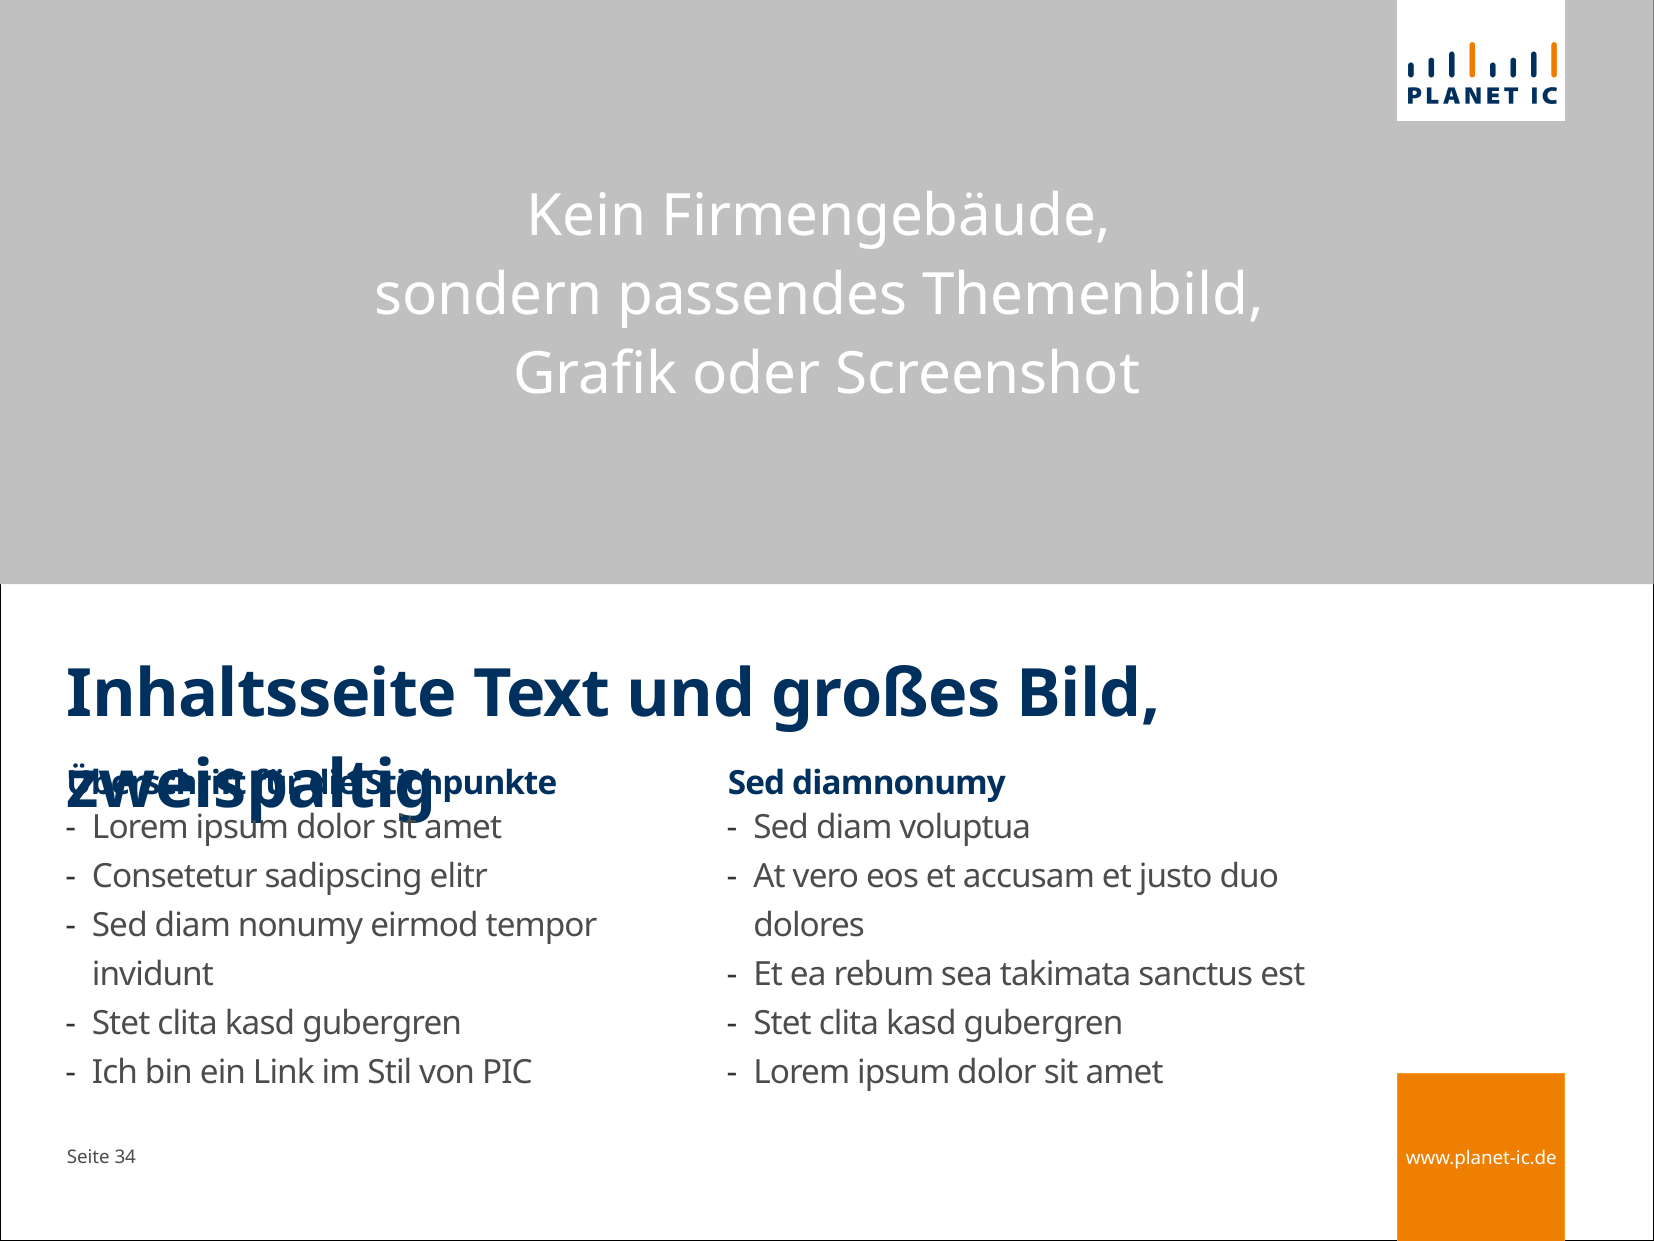

Inhaltsseite Text und großes Bild, zweispaltig
Überschrift für die Stichpunkte
Sed diamnonumy
Lorem ipsum dolor sit amet
Consetetur sadipscing elitr
Sed diam nonumy eirmod tempor invidunt
Stet clita kasd gubergren
Ich bin ein Link im Stil von PIC
Sed diam voluptua
At vero eos et accusam et justo duo dolores
Et ea rebum sea takimata sanctus est
Stet clita kasd gubergren
Lorem ipsum dolor sit amet